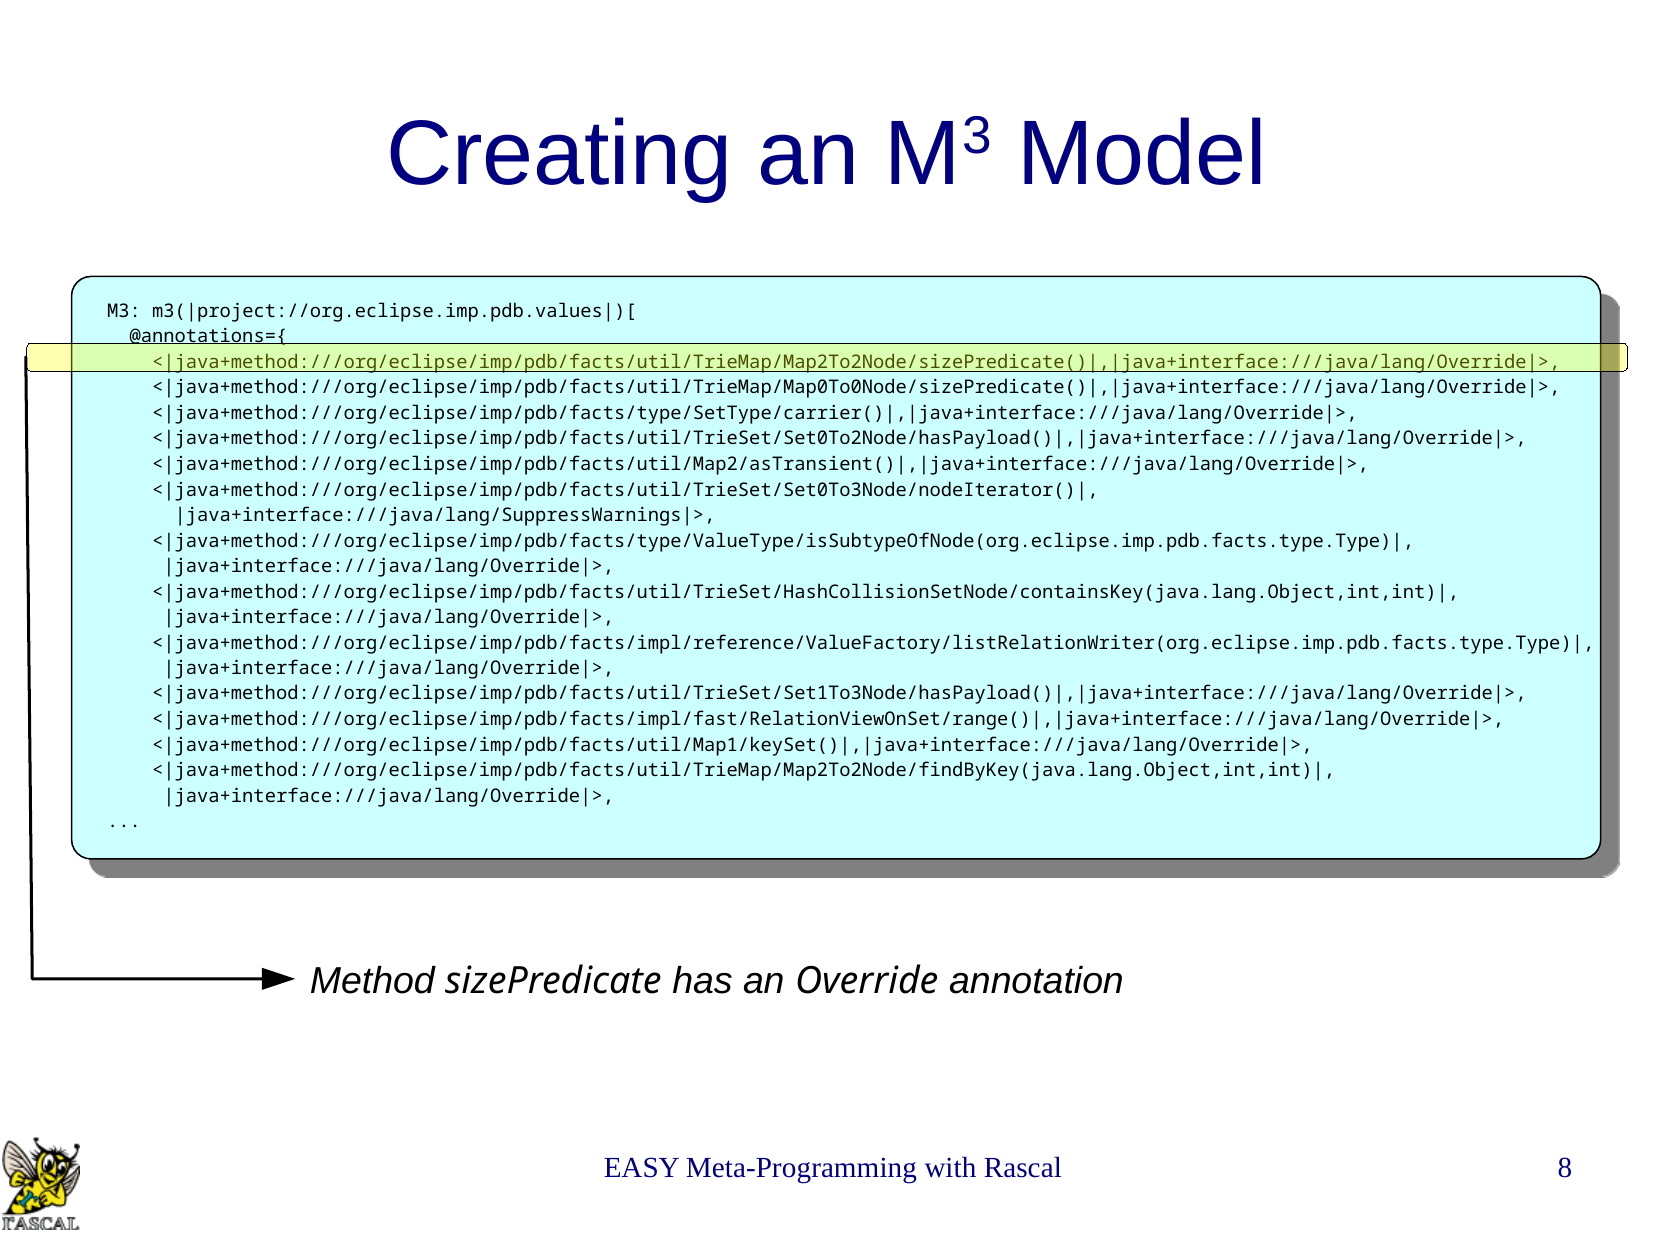

# Creating an M3 Model
M3: m3(|project://org.eclipse.imp.pdb.values|)[
 @annotations={
 <|java+method:///org/eclipse/imp/pdb/facts/util/TrieMap/Map2To2Node/sizePredicate()|,|java+interface:///java/lang/Override|>,
 <|java+method:///org/eclipse/imp/pdb/facts/util/TrieMap/Map0To0Node/sizePredicate()|,|java+interface:///java/lang/Override|>,
 <|java+method:///org/eclipse/imp/pdb/facts/type/SetType/carrier()|,|java+interface:///java/lang/Override|>,
 <|java+method:///org/eclipse/imp/pdb/facts/util/TrieSet/Set0To2Node/hasPayload()|,|java+interface:///java/lang/Override|>,
 <|java+method:///org/eclipse/imp/pdb/facts/util/Map2/asTransient()|,|java+interface:///java/lang/Override|>,
 <|java+method:///org/eclipse/imp/pdb/facts/util/TrieSet/Set0To3Node/nodeIterator()|,
 |java+interface:///java/lang/SuppressWarnings|>,
 <|java+method:///org/eclipse/imp/pdb/facts/type/ValueType/isSubtypeOfNode(org.eclipse.imp.pdb.facts.type.Type)|,
 |java+interface:///java/lang/Override|>,
 <|java+method:///org/eclipse/imp/pdb/facts/util/TrieSet/HashCollisionSetNode/containsKey(java.lang.Object,int,int)|,
 |java+interface:///java/lang/Override|>,
 <|java+method:///org/eclipse/imp/pdb/facts/impl/reference/ValueFactory/listRelationWriter(org.eclipse.imp.pdb.facts.type.Type)|,
 |java+interface:///java/lang/Override|>,
 <|java+method:///org/eclipse/imp/pdb/facts/util/TrieSet/Set1To3Node/hasPayload()|,|java+interface:///java/lang/Override|>,
 <|java+method:///org/eclipse/imp/pdb/facts/impl/fast/RelationViewOnSet/range()|,|java+interface:///java/lang/Override|>,
 <|java+method:///org/eclipse/imp/pdb/facts/util/Map1/keySet()|,|java+interface:///java/lang/Override|>,
 <|java+method:///org/eclipse/imp/pdb/facts/util/TrieMap/Map2To2Node/findByKey(java.lang.Object,int,int)|,
 |java+interface:///java/lang/Override|>,
...
Method sizePredicate has an Override annotation
8